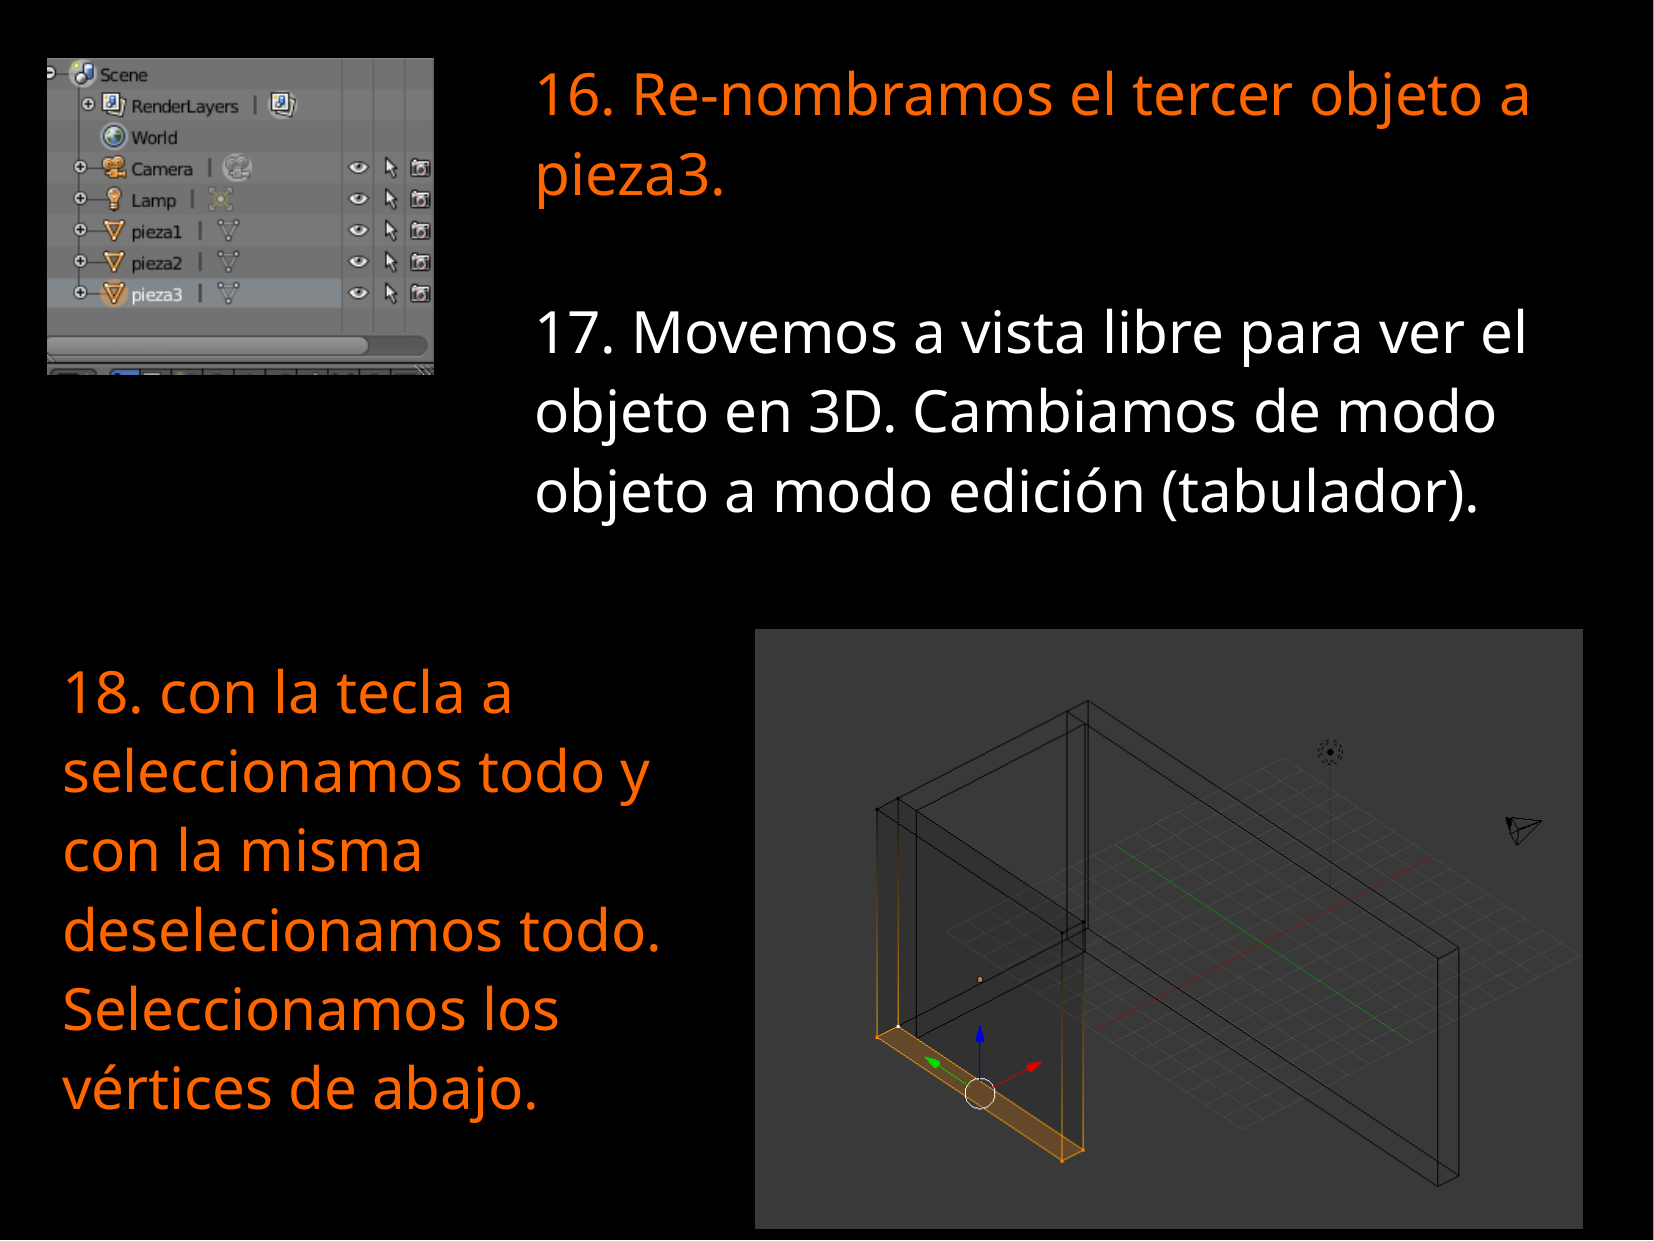

16. Re-nombramos el tercer objeto a pieza3.
17. Movemos a vista libre para ver el objeto en 3D. Cambiamos de modo objeto a modo edición (tabulador).
18. con la tecla a seleccionamos todo y con la misma deselecionamos todo. Seleccionamos los vértices de abajo.